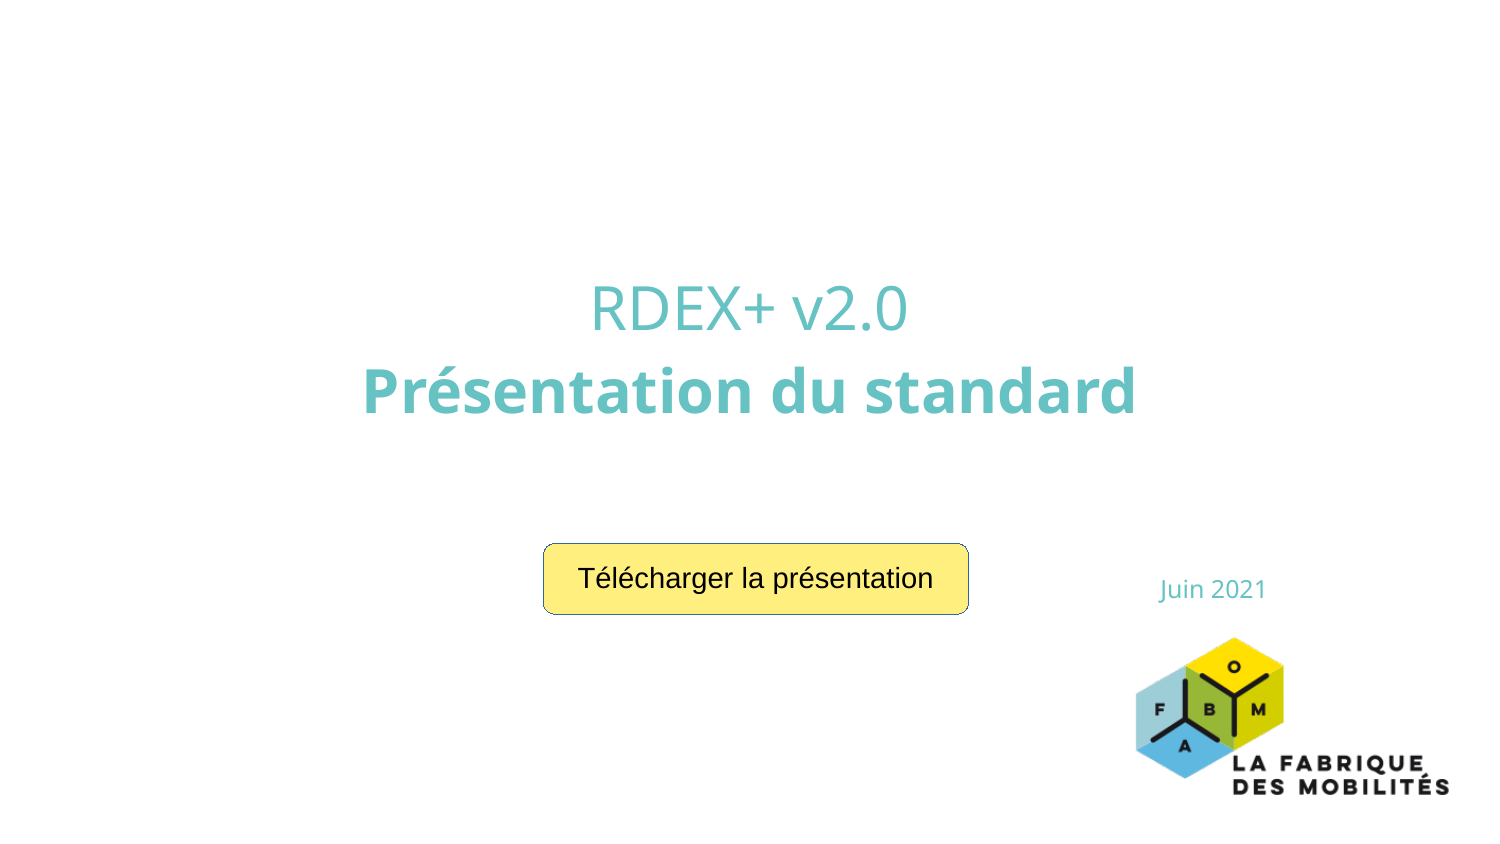

# RDEX+ v2.0 Présentation du standard
Télécharger la présentation
Juin 2021